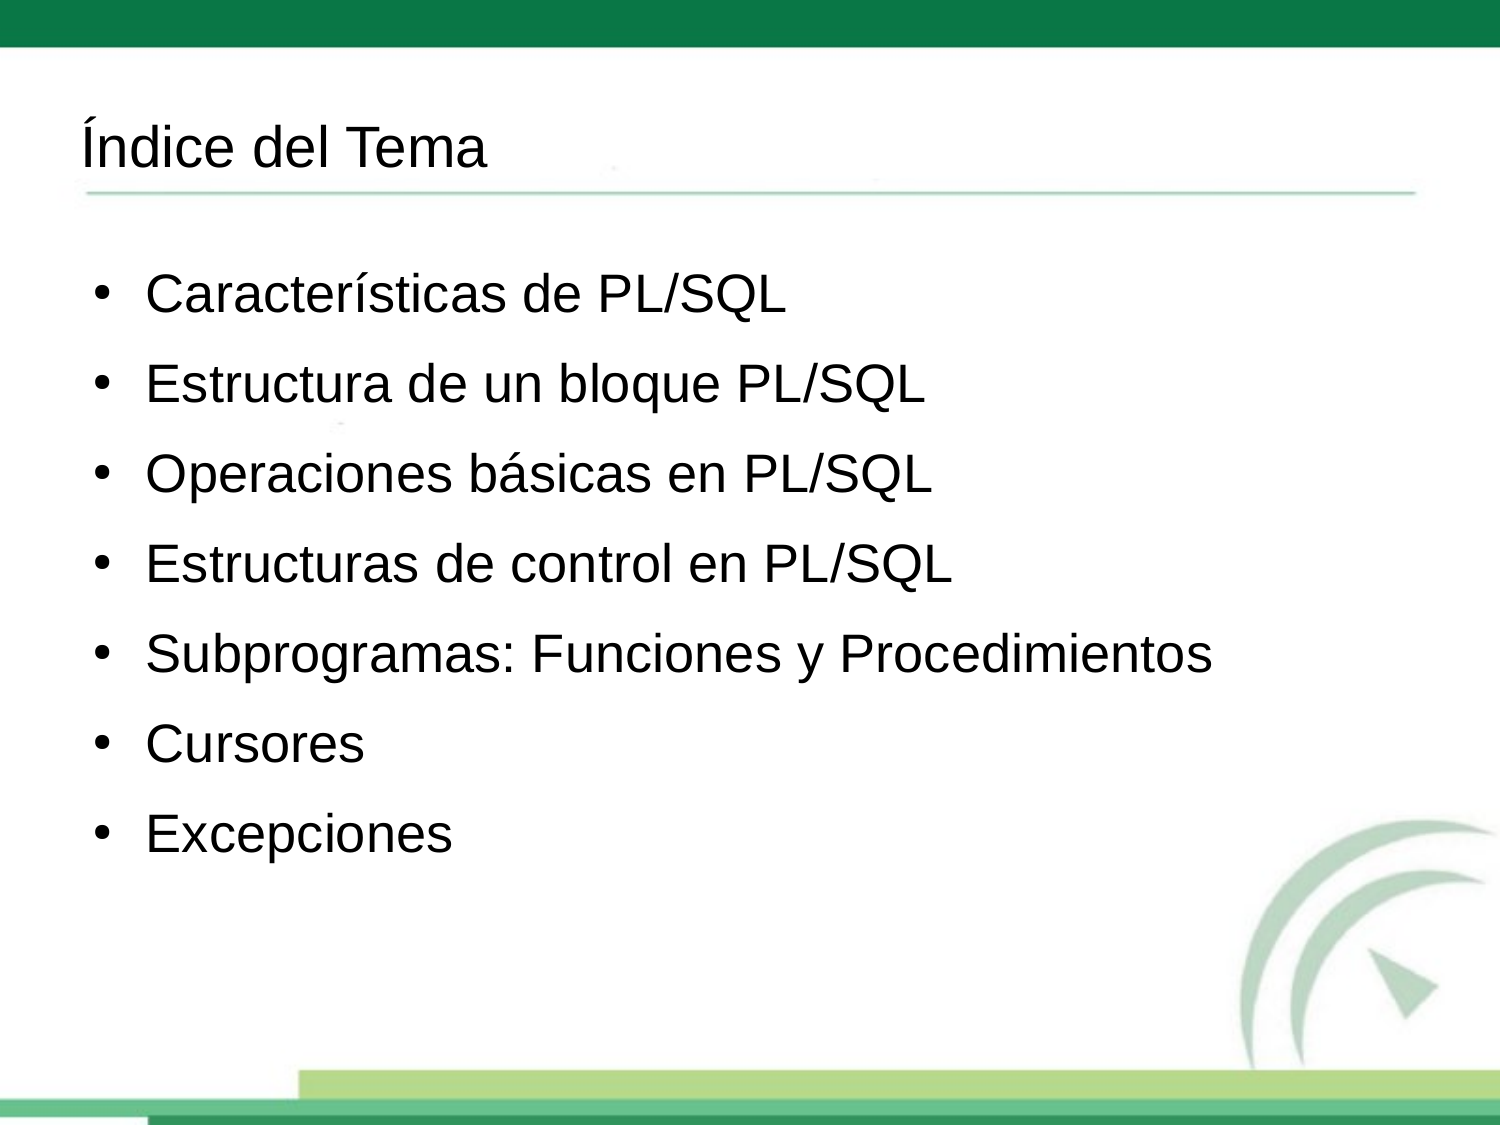

# Índice del Tema
Características de PL/SQL
Estructura de un bloque PL/SQL
Operaciones básicas en PL/SQL
Estructuras de control en PL/SQL
Subprogramas: Funciones y Procedimientos
Cursores
Excepciones